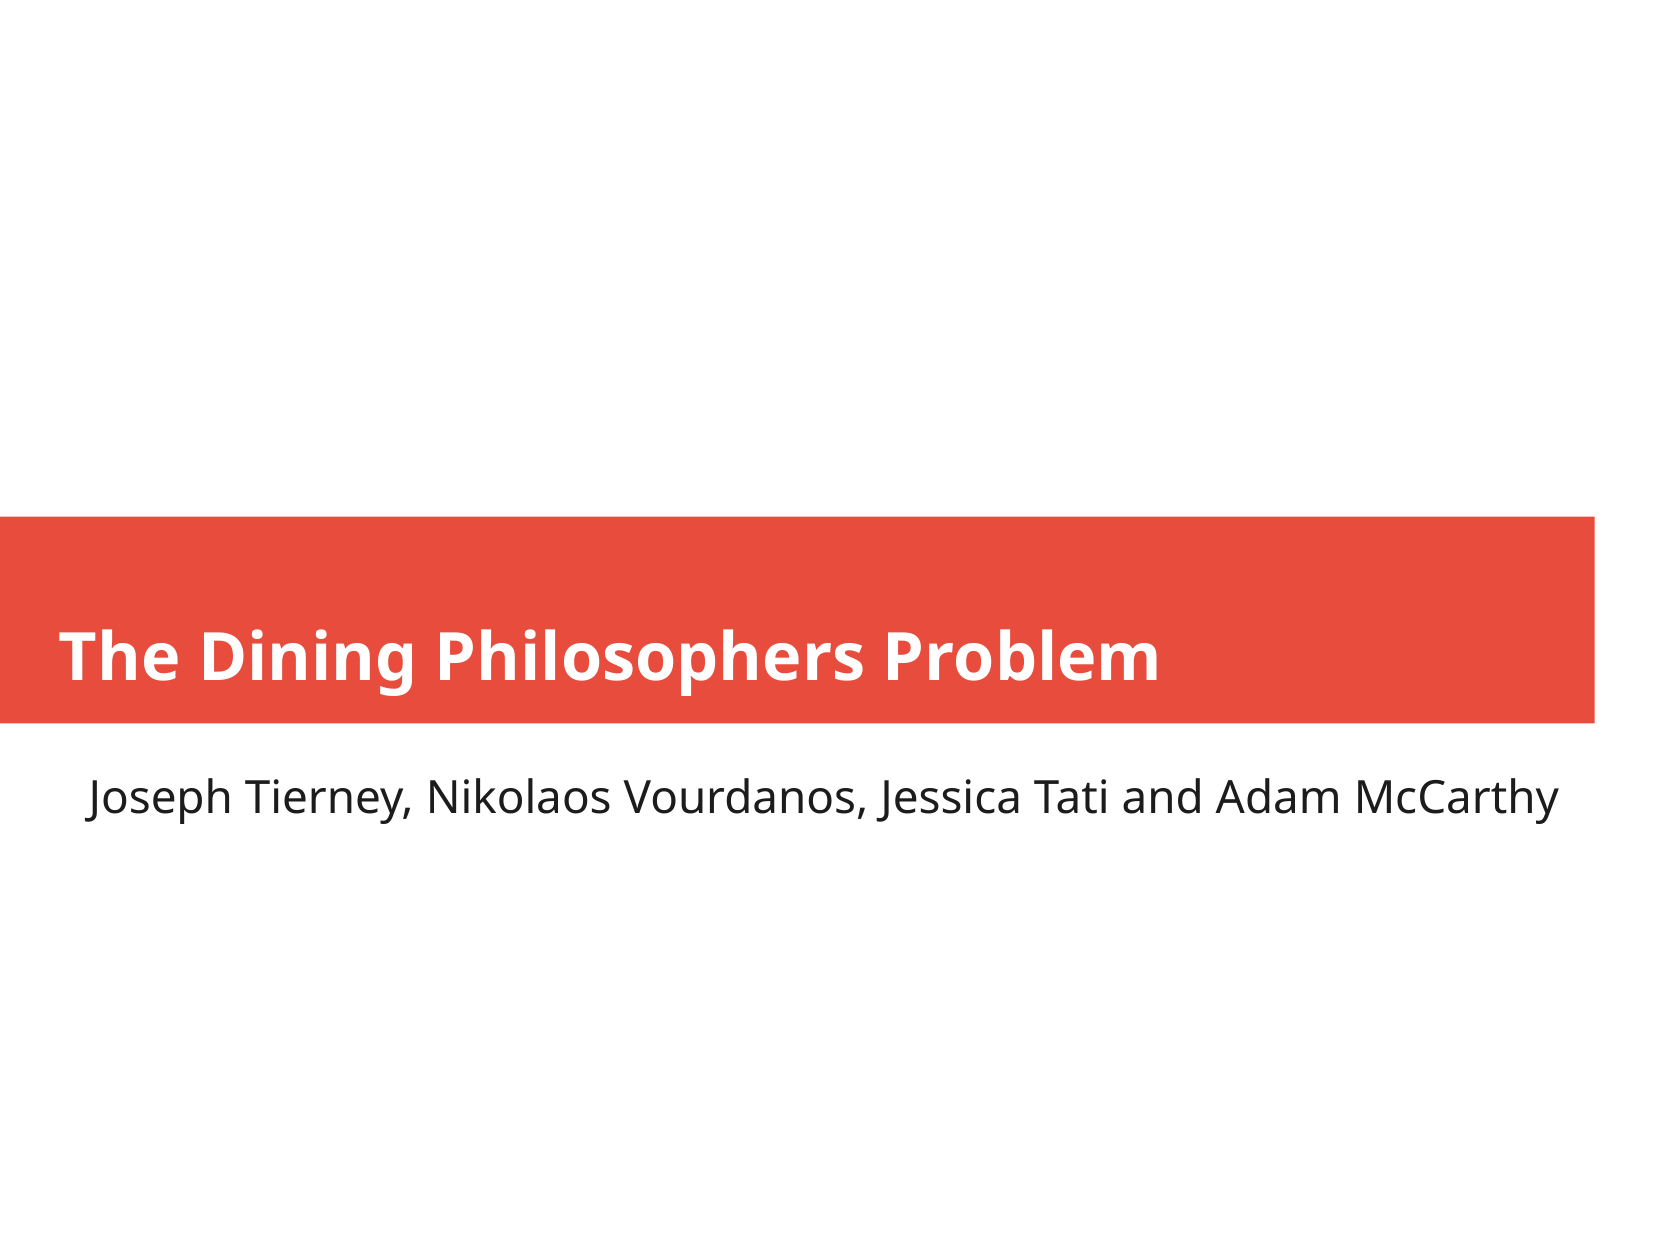

# The Dining Philosophers Problem
Joseph Tierney, Nikolaos Vourdanos, Jessica Tati and Adam McCarthy